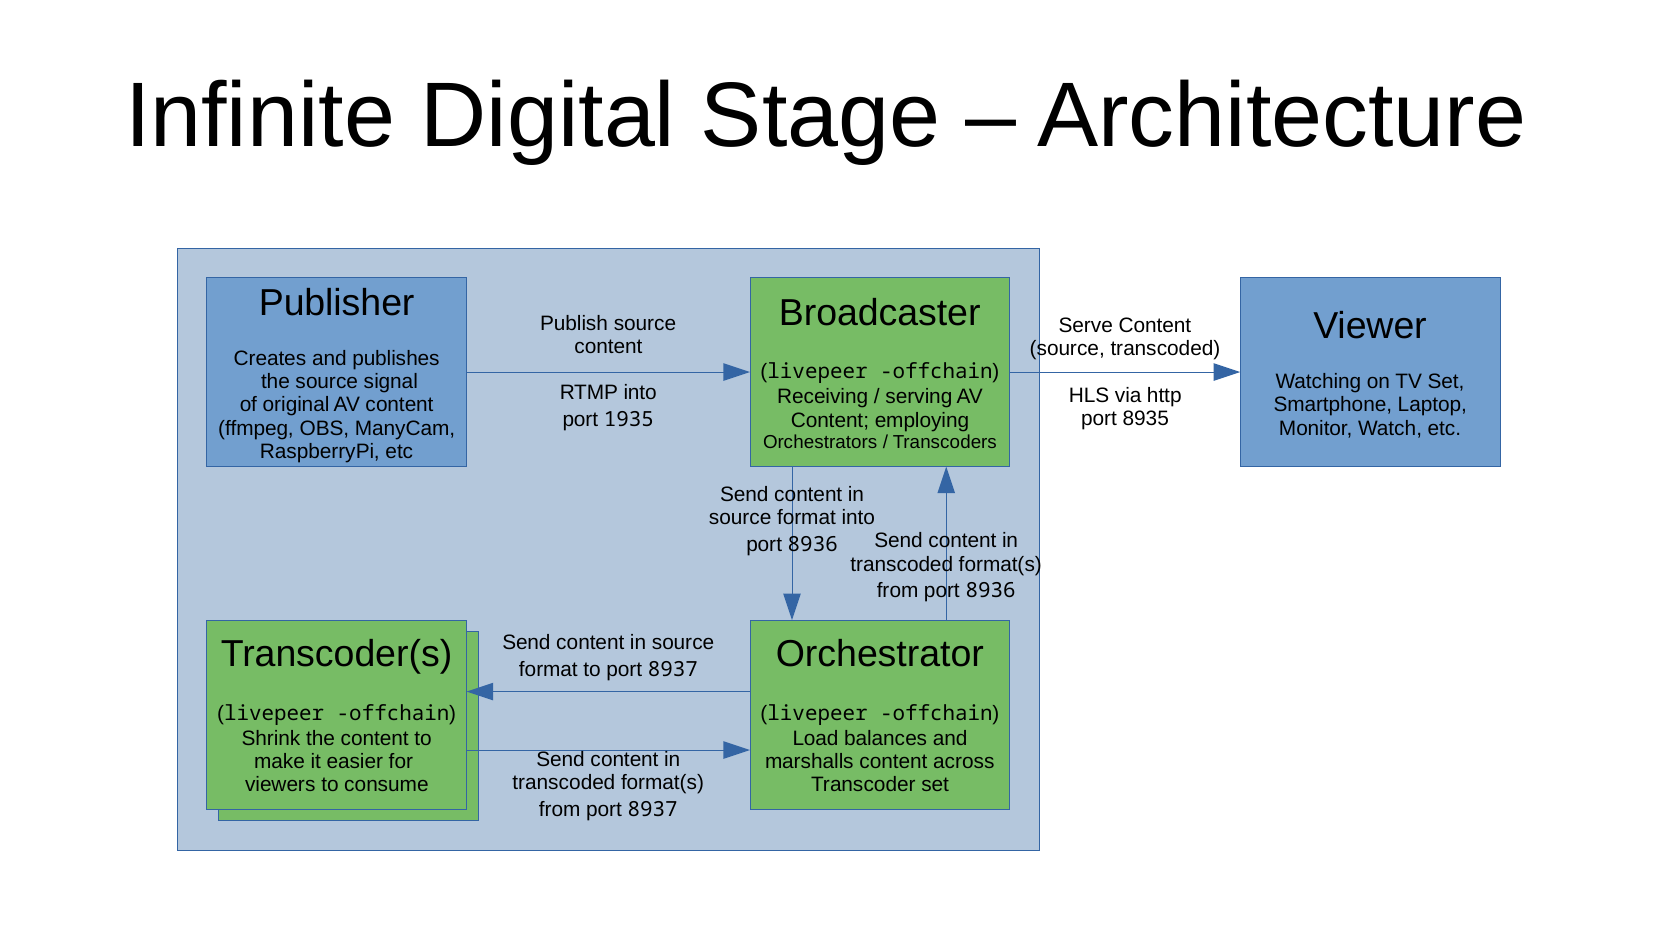

# Infinite Digital Stage – Architecture
Publisher
Creates and publishes
 the source signal
of original AV content
(ffmpeg, OBS, ManyCam,
RaspberryPi, etc
Broadcaster
(livepeer -offchain)
Receiving / serving AV
Content; employing
Orchestrators / Transcoders
Viewer
Watching on TV Set,
Smartphone, Laptop,
Monitor, Watch, etc.
Transcoder(s)
(livepeer -offchain)
Shrink the content to
make it easier for
viewers to consume
Orchestrator
(livepeer -offchain)
Load balances and
marshalls content across
Transcoder set
Transcoder